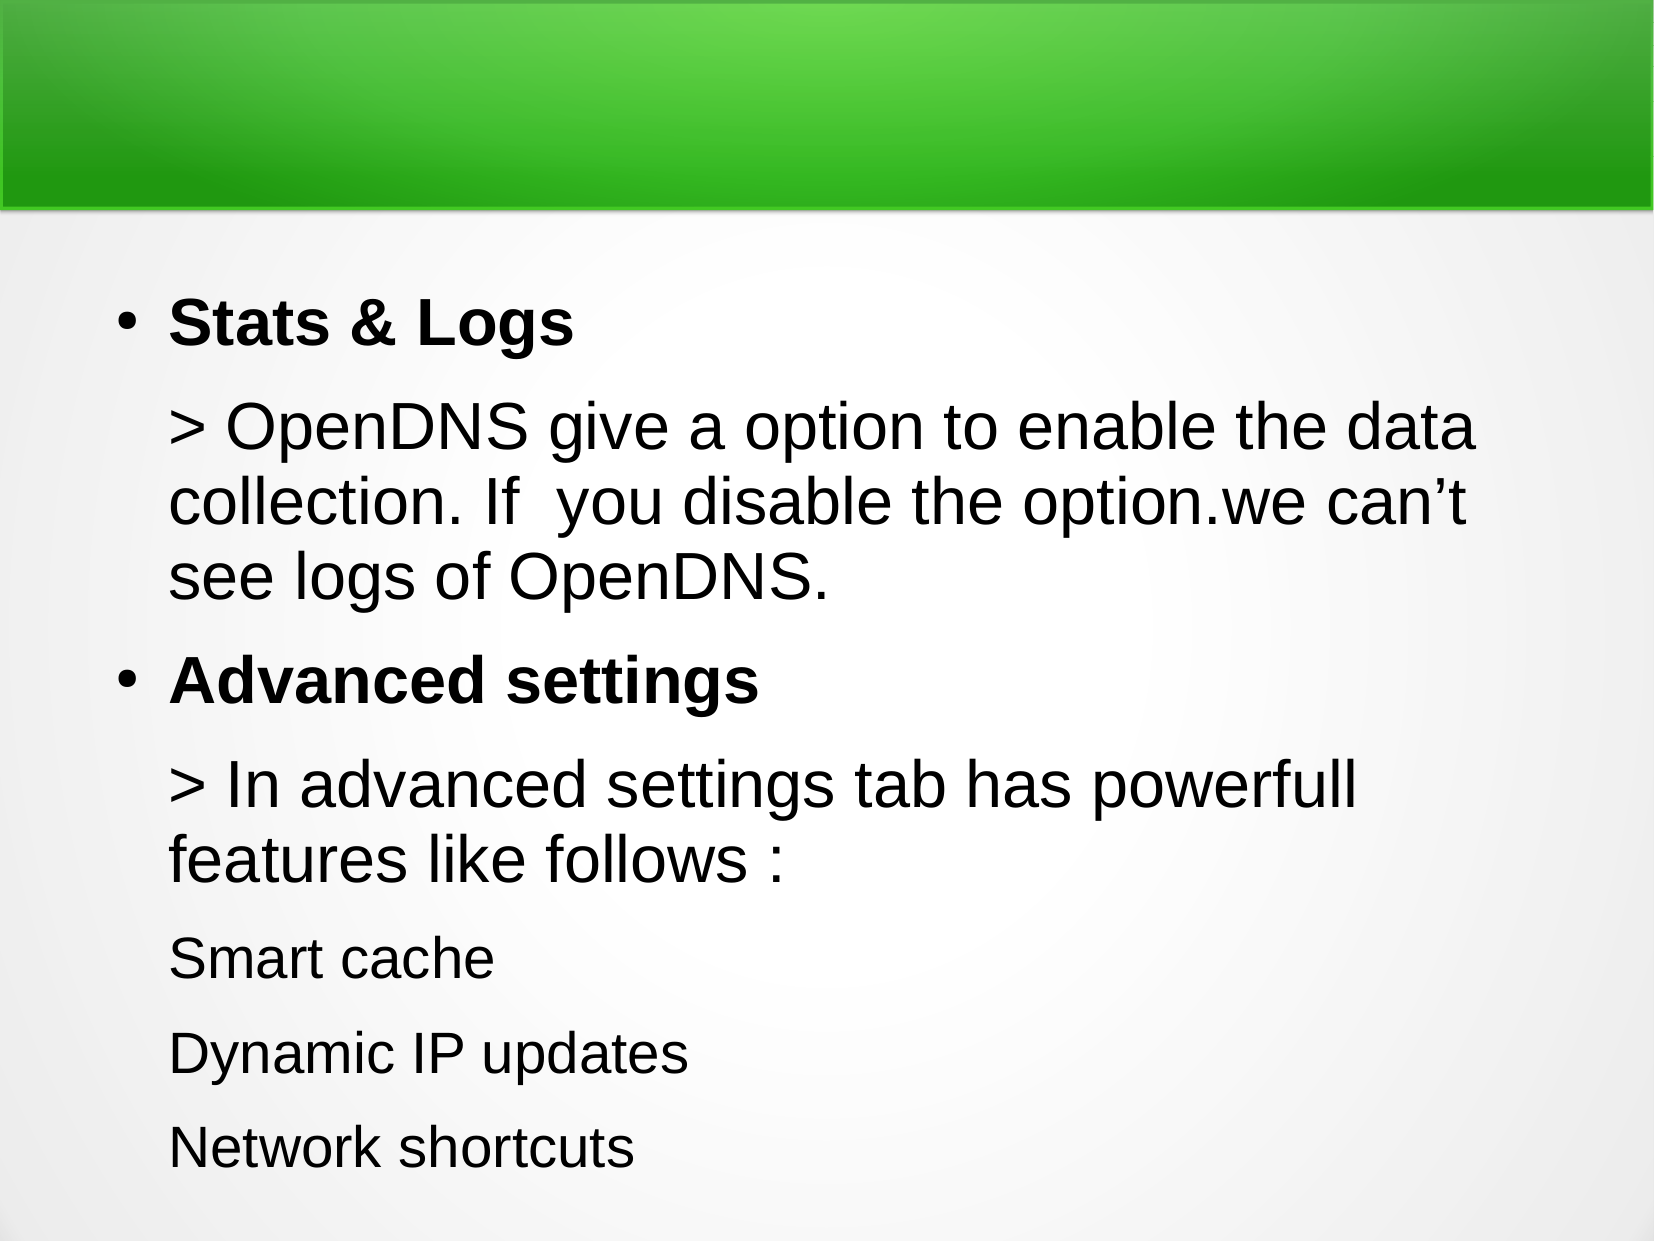

# Stats & Logs
> OpenDNS give a option to enable the data collection. If you disable the option.we can’t see logs of OpenDNS.
Advanced settings
> In advanced settings tab has powerfull features like follows :
Smart cache
Dynamic IP updates
Network shortcuts